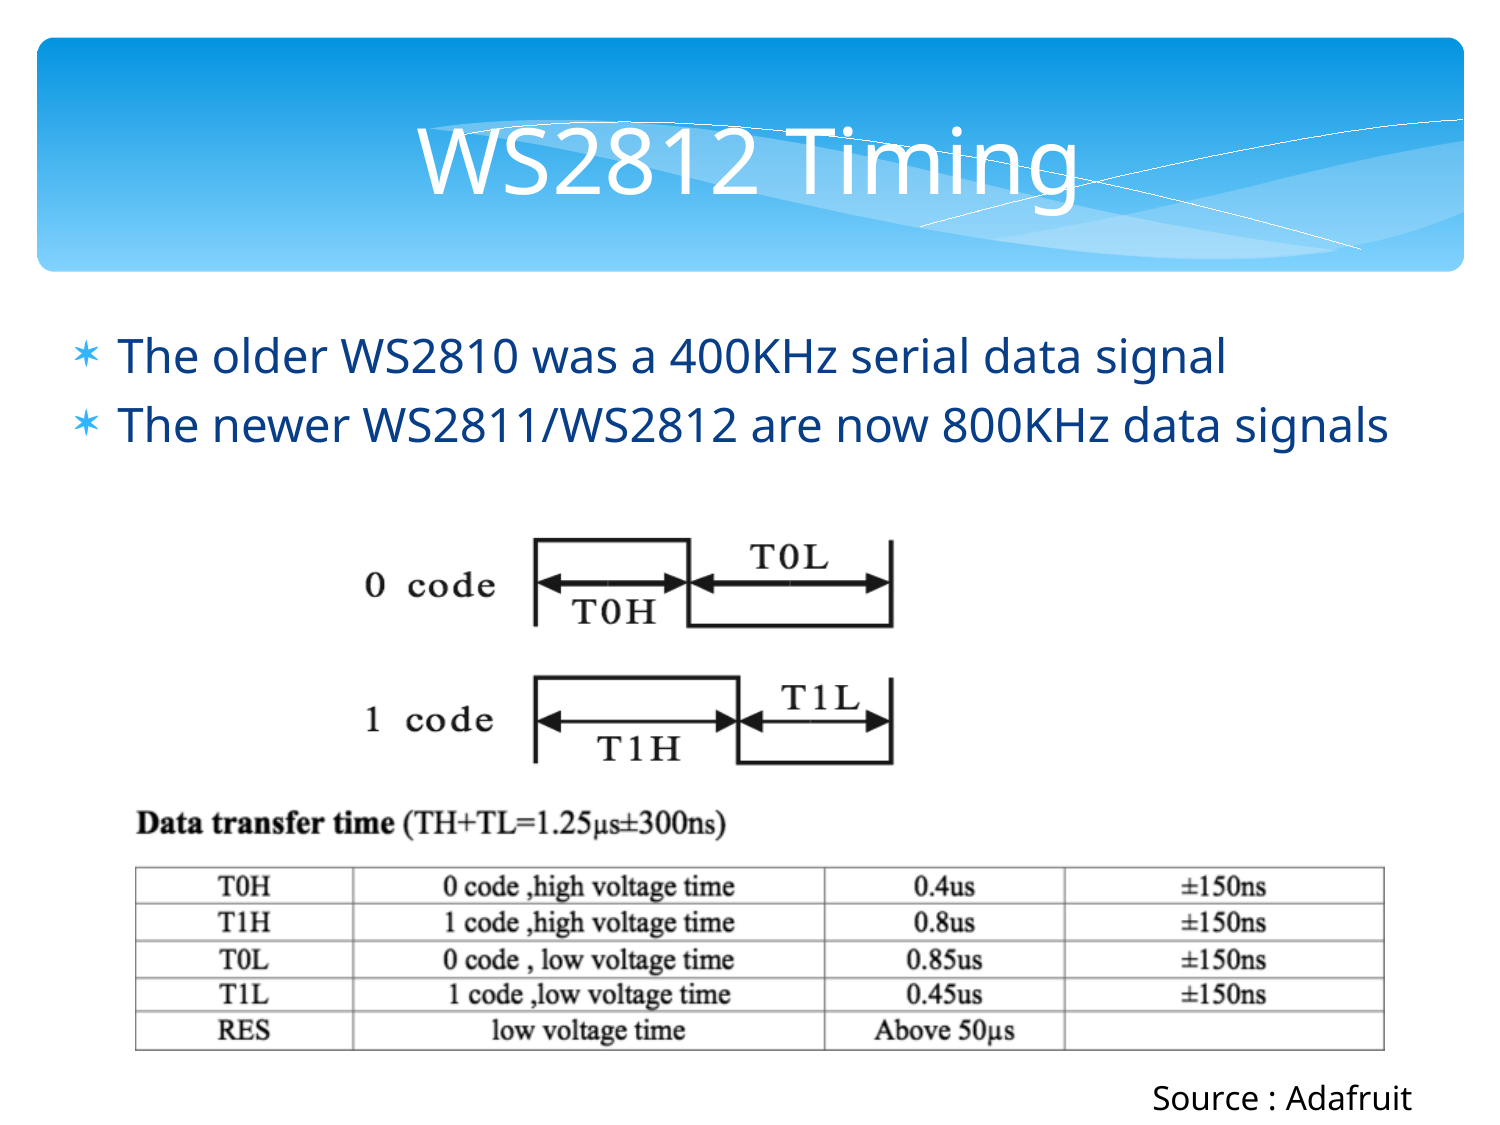

# WS2812 Timing
The older WS2810 was a 400KHz serial data signal
The newer WS2811/WS2812 are now 800KHz data signals
Source : Adafruit